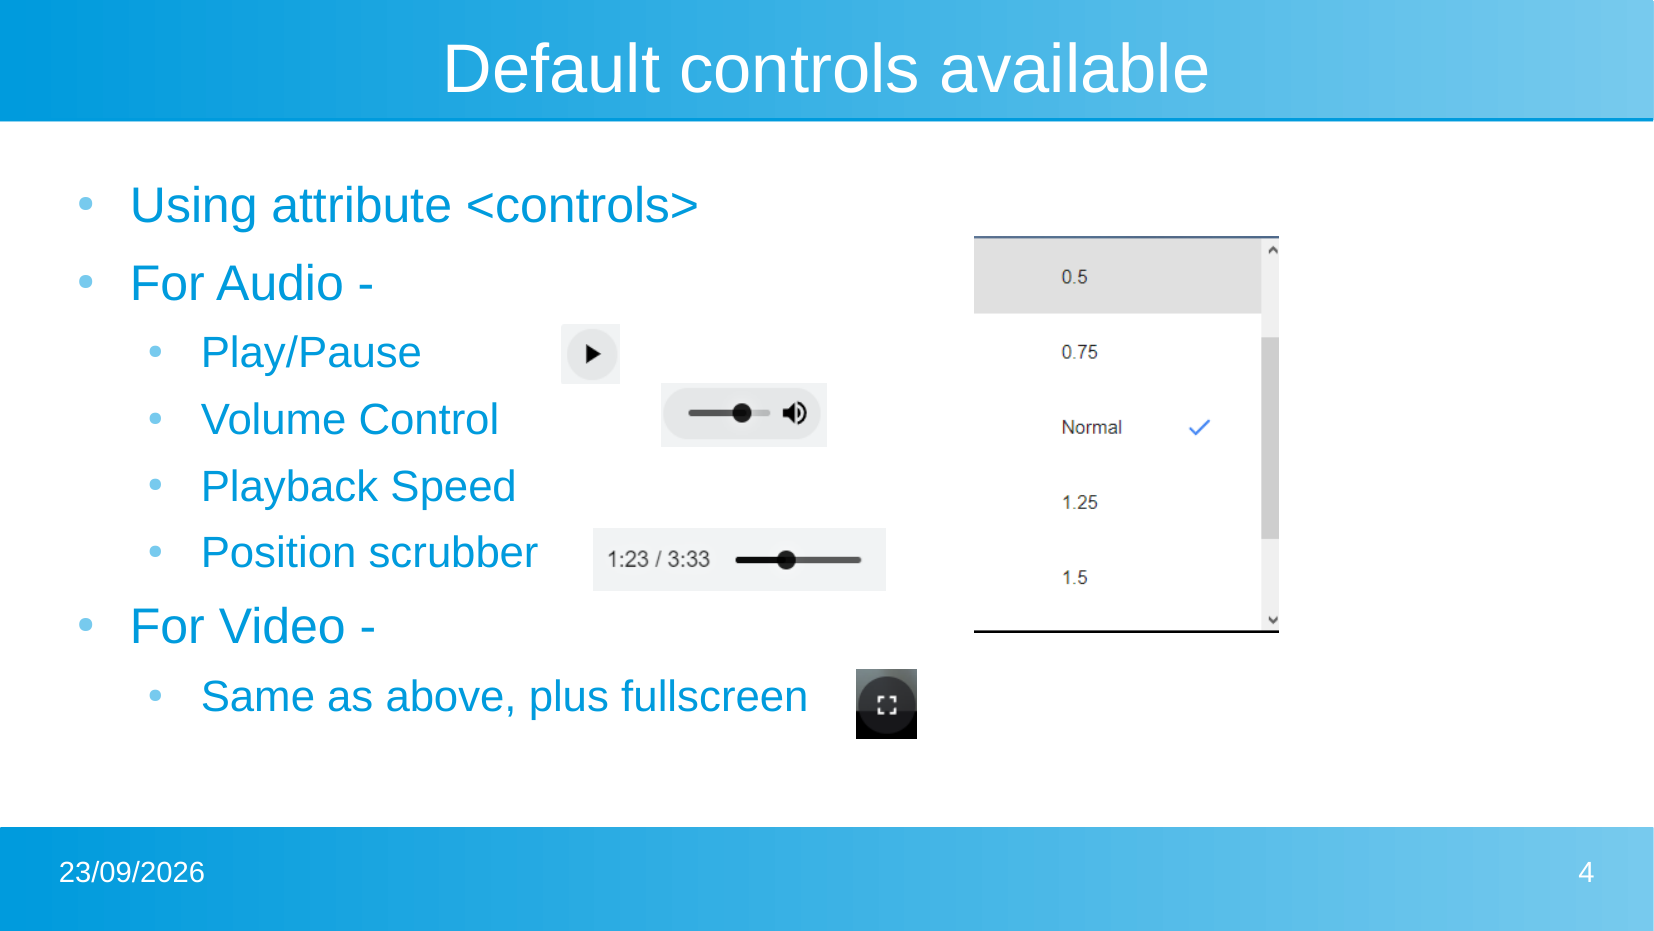

# Default controls available
Using attribute <controls>
For Audio -
Play/Pause
Volume Control
Playback Speed
Position scrubber
For Video -
Same as above, plus fullscreen
4